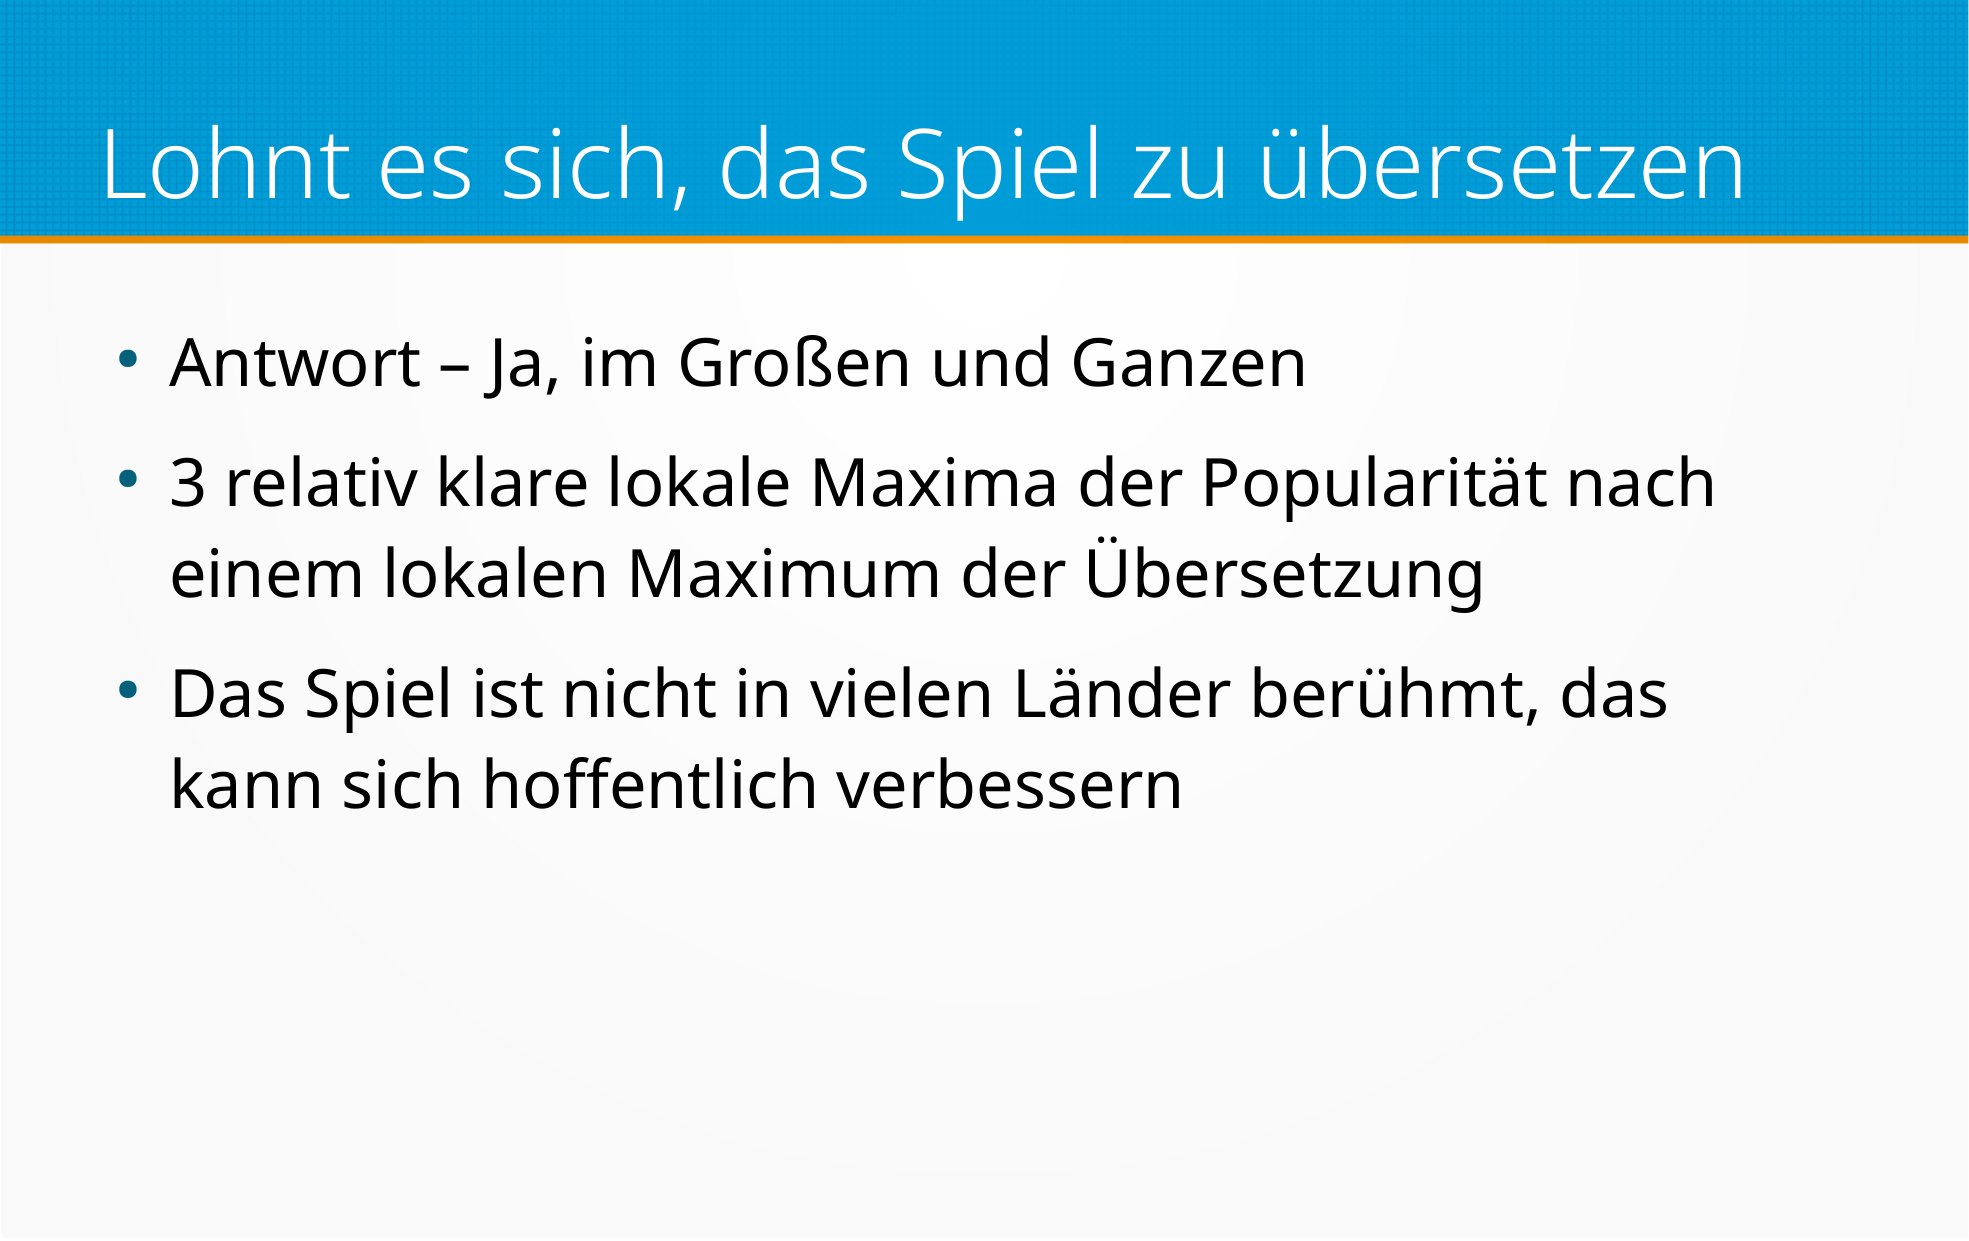

# Lohnt es sich, das Spiel zu übersetzen
Antwort – Ja, im Großen und Ganzen
3 relativ klare lokale Maxima der Popularität nach einem lokalen Maximum der Übersetzung
Das Spiel ist nicht in vielen Länder berühmt, das
kann sich hoffentlich verbessern